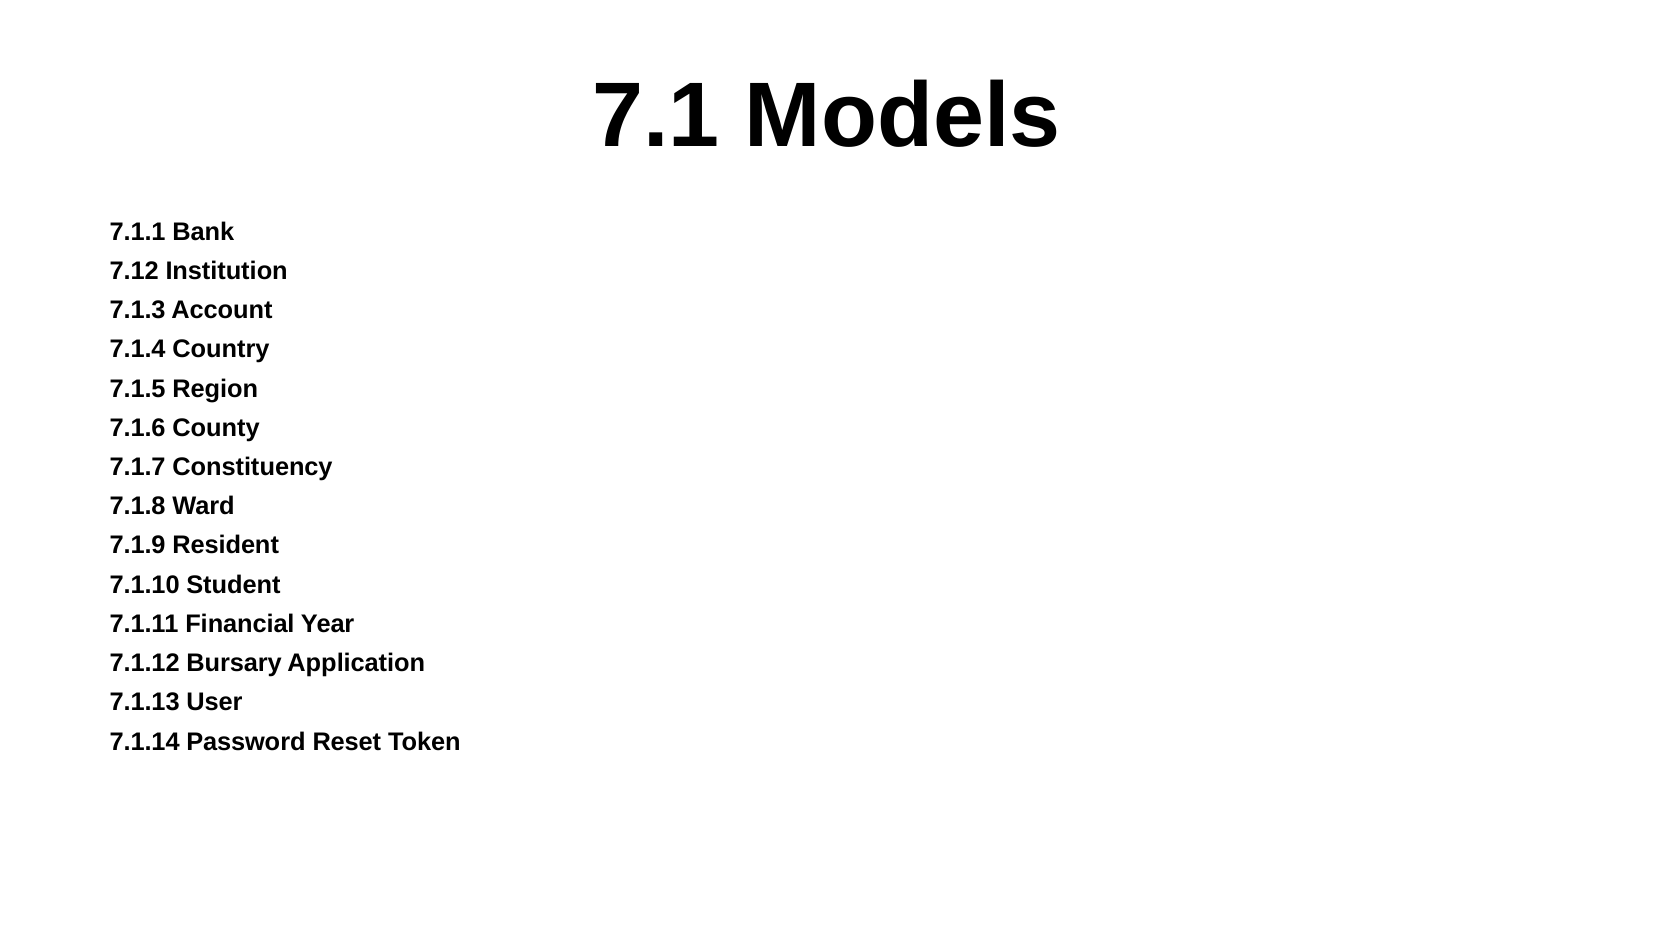

# 7.1 Models
7.1.1 Bank
7.12 Institution
7.1.3 Account
7.1.4 Country
7.1.5 Region
7.1.6 County
7.1.7 Constituency
7.1.8 Ward
7.1.9 Resident
7.1.10 Student
7.1.11 Financial Year
7.1.12 Bursary Application
7.1.13 User
7.1.14 Password Reset Token